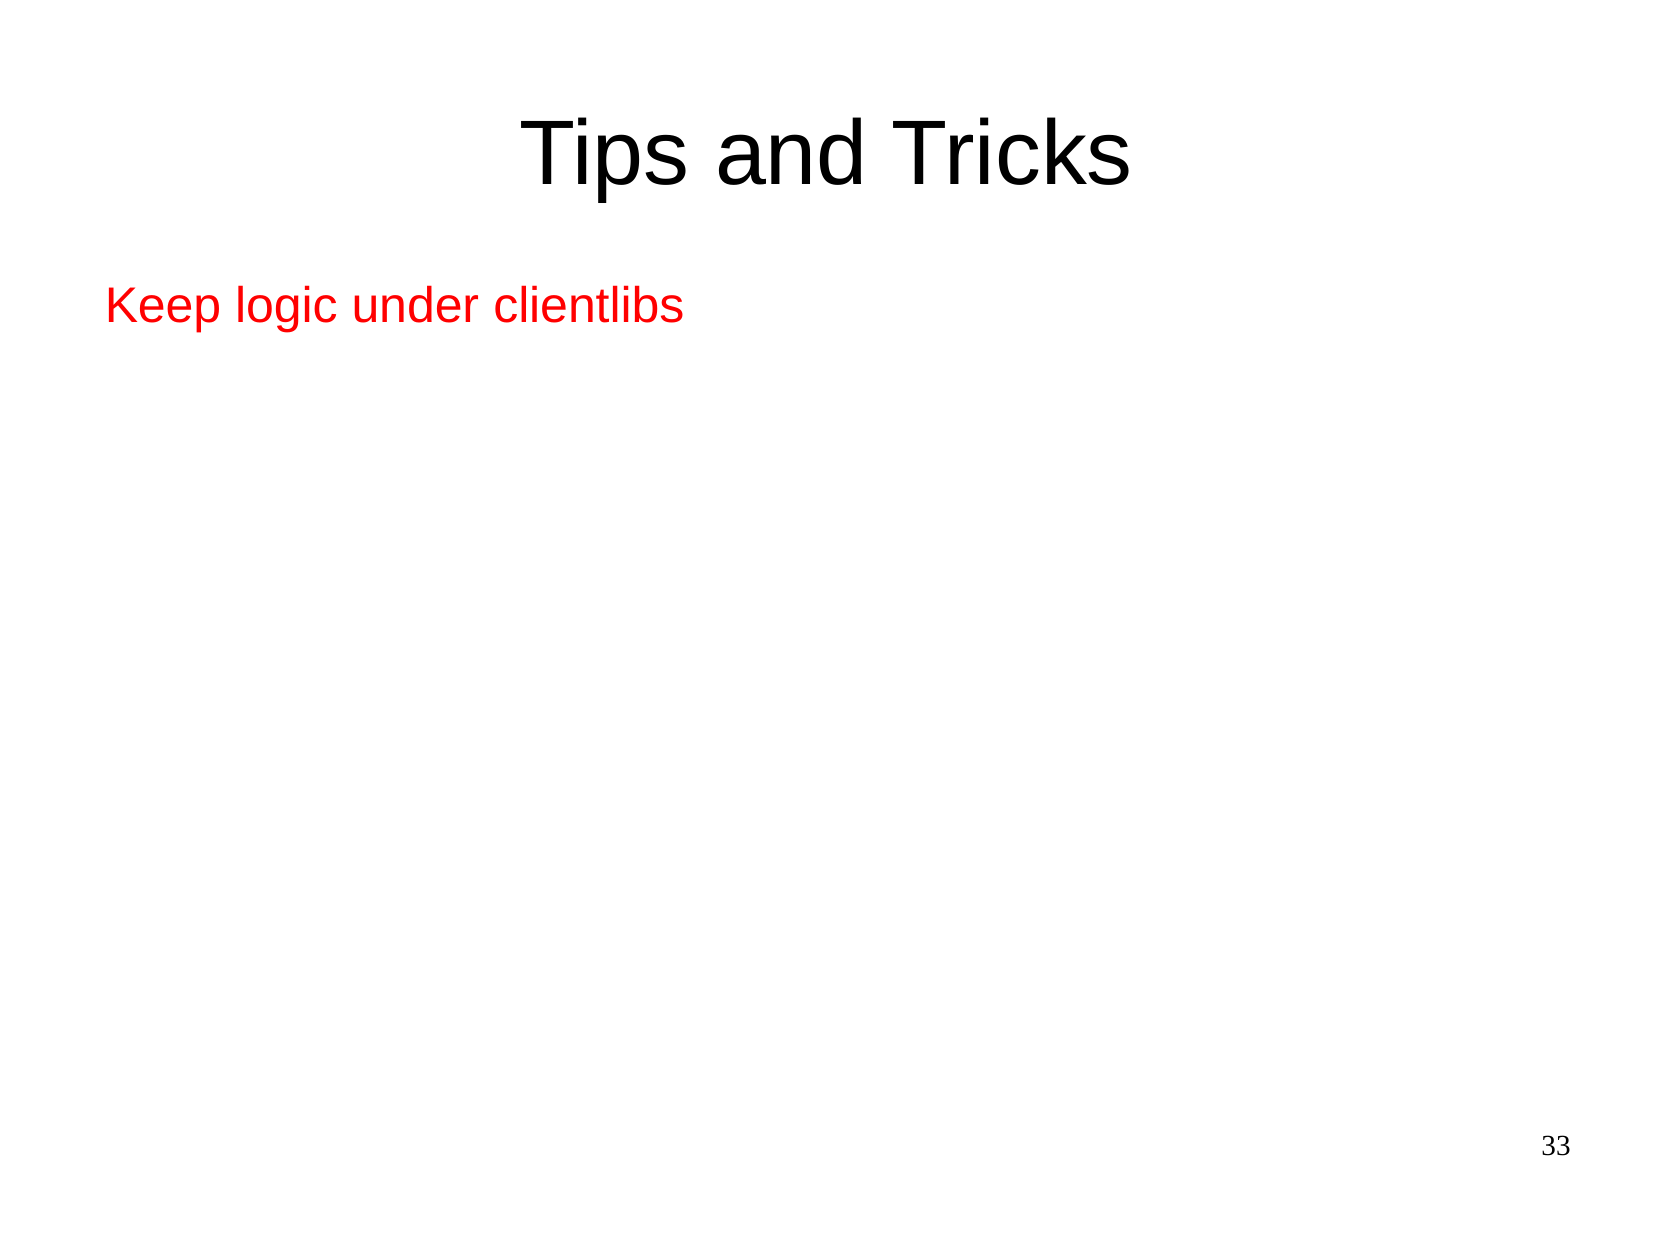

# Tips and Tricks
Keep logic under clientlibs
33